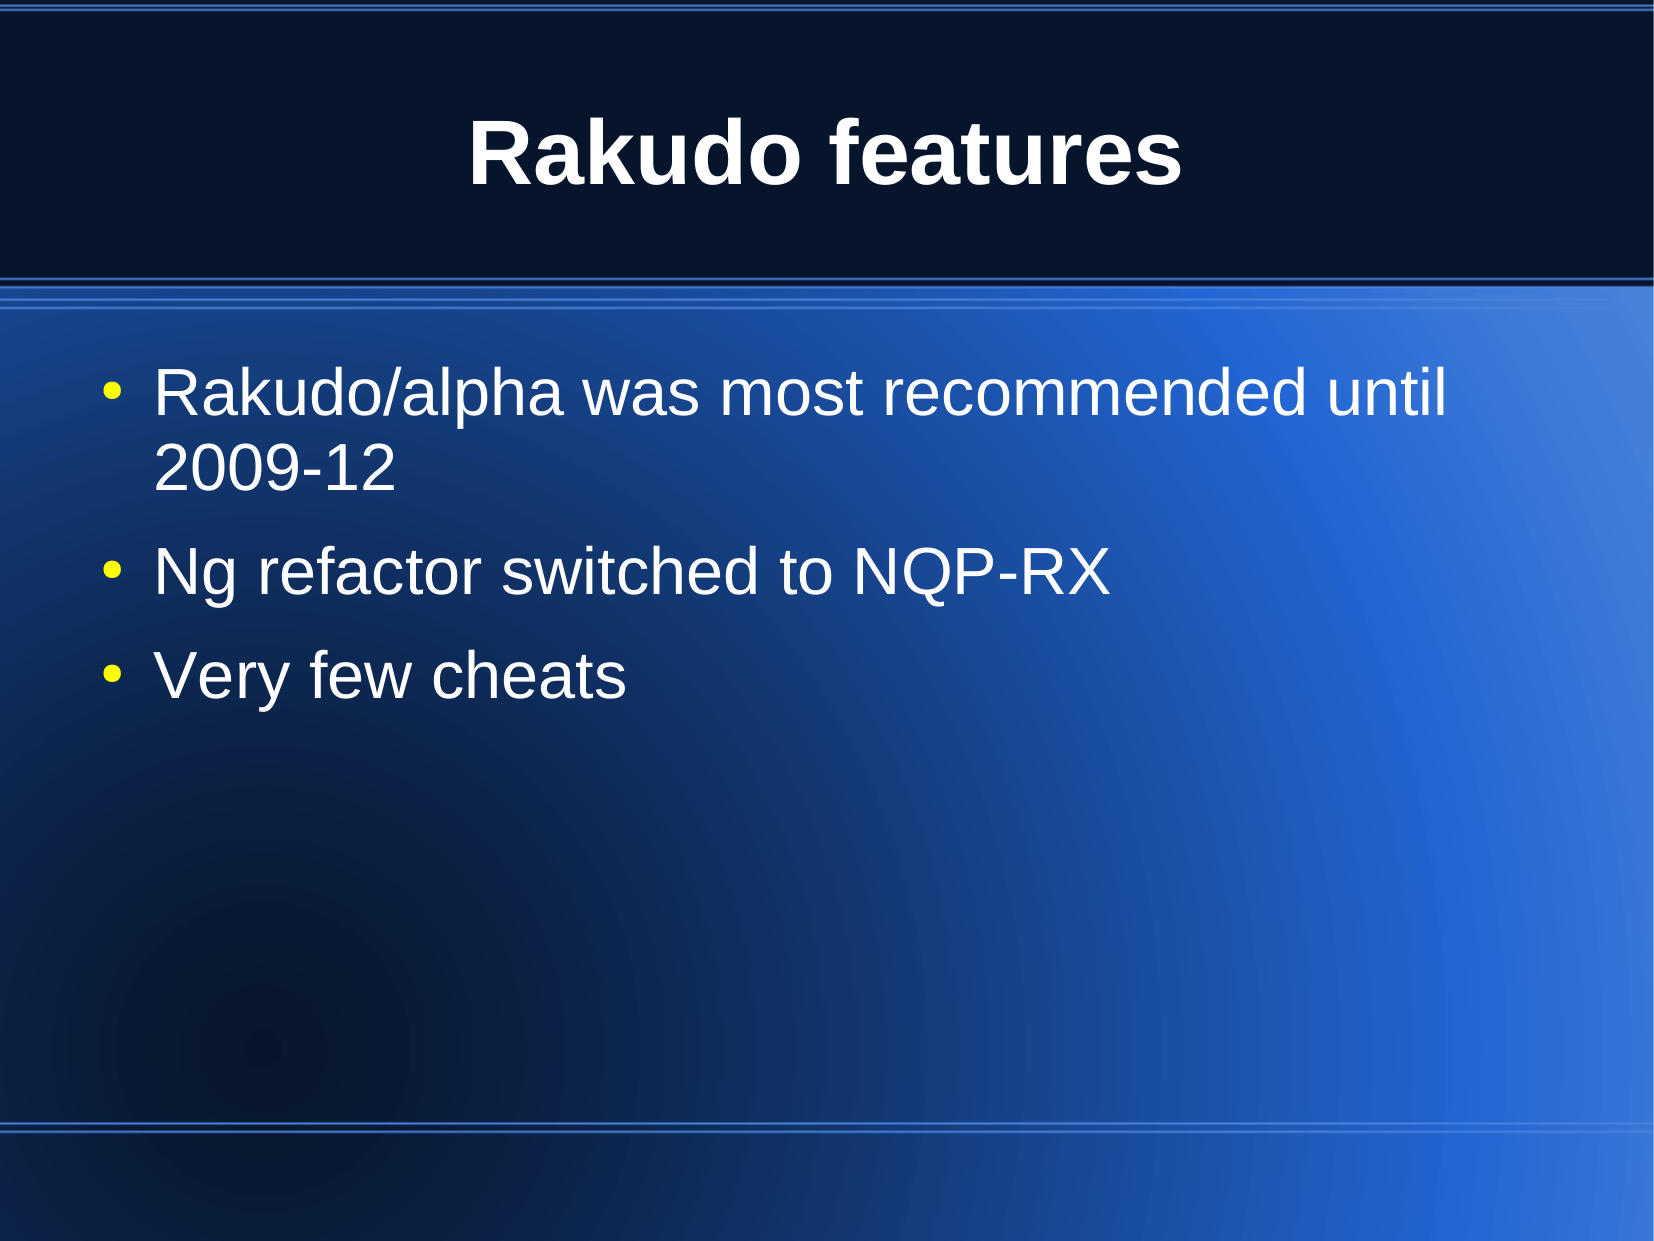

# Rakudo features
Rakudo/alpha was most recommended until 2009-12
Ng refactor switched to NQP-RX
Very few cheats